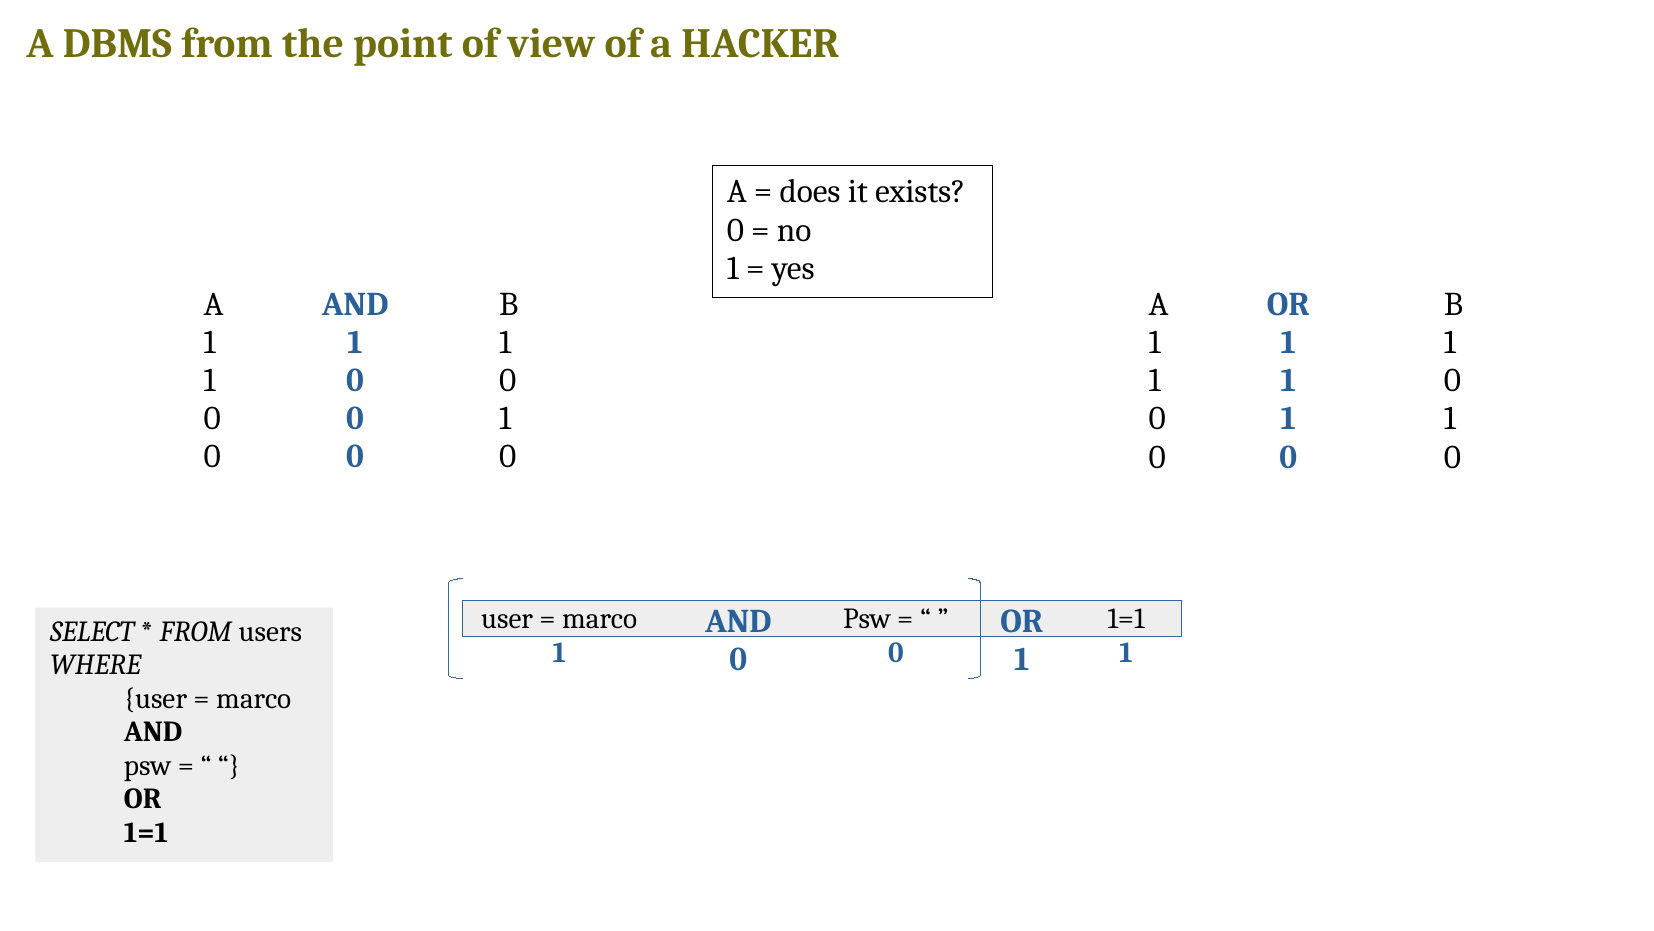

A DBMS from the point of view of a HACKER
A = does it exists?
0 = no
1 = yes
A
1
1
0
0
AND
1
0
0
0
B
1
0
1
0
A
1
1
0
0
OR
1
1
1
0
B
1
0
1
0
user = marco
1
AND
0
Psw = “ ”
0
OR
1
1=1
1
SELECT * FROM users
WHERE
	{user = marco
	AND
	psw = “ “}
	OR
	1=1